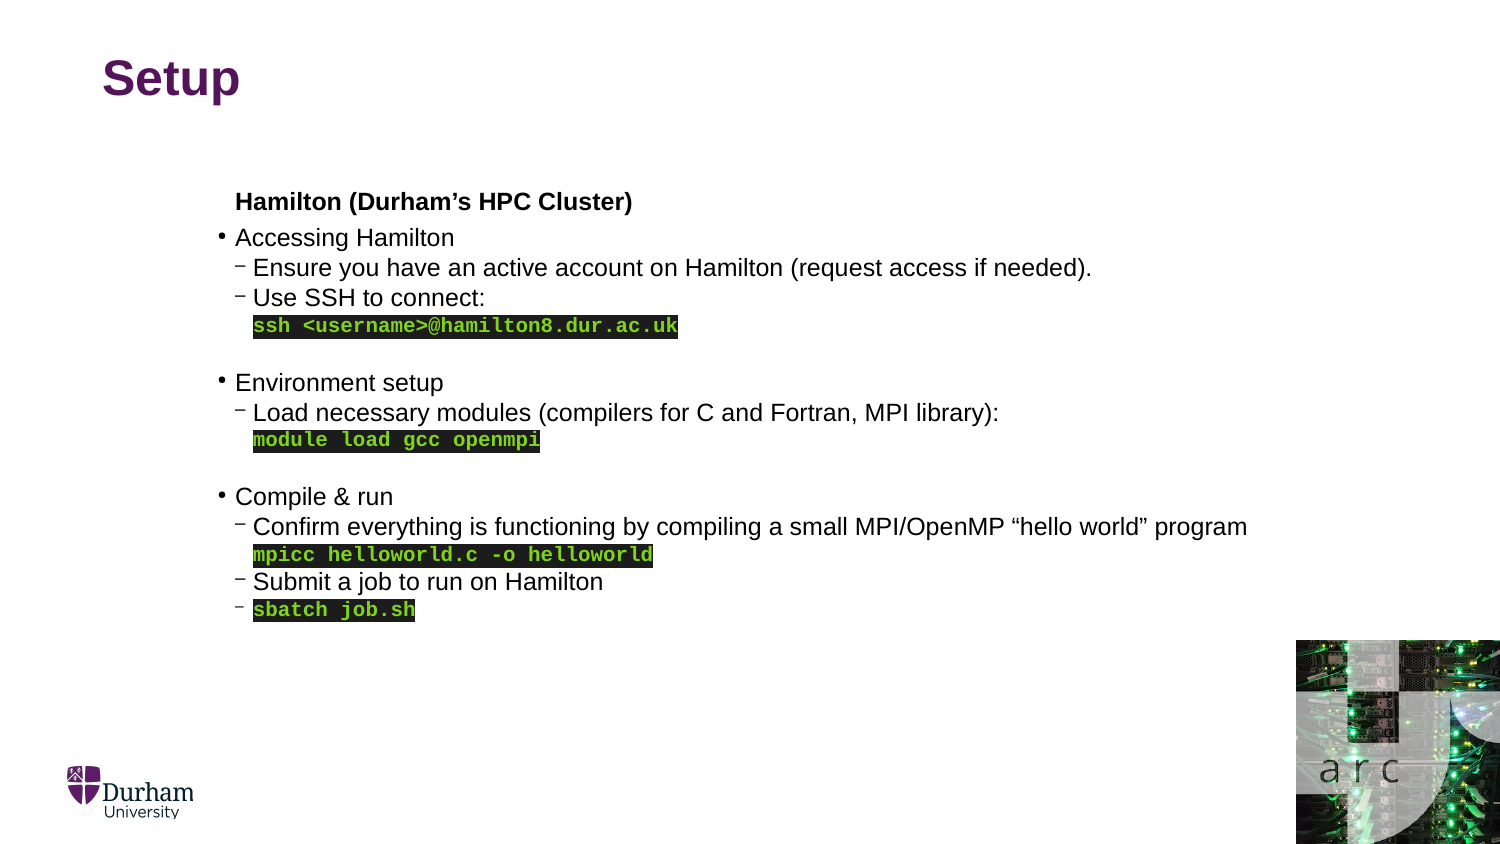

Setup
# Hamilton (Durham’s HPC Cluster)
Accessing Hamilton
Ensure you have an active account on Hamilton (request access if needed).
Use SSH to connect:
ssh <username>@hamilton8.dur.ac.uk
Environment setup
Load necessary modules (compilers for C and Fortran, MPI library):
module load gcc openmpi
Compile & run
Confirm everything is functioning by compiling a small MPI/OpenMP “hello world” program
mpicc helloworld.c -o helloworld
Submit a job to run on Hamilton
sbatch job.sh